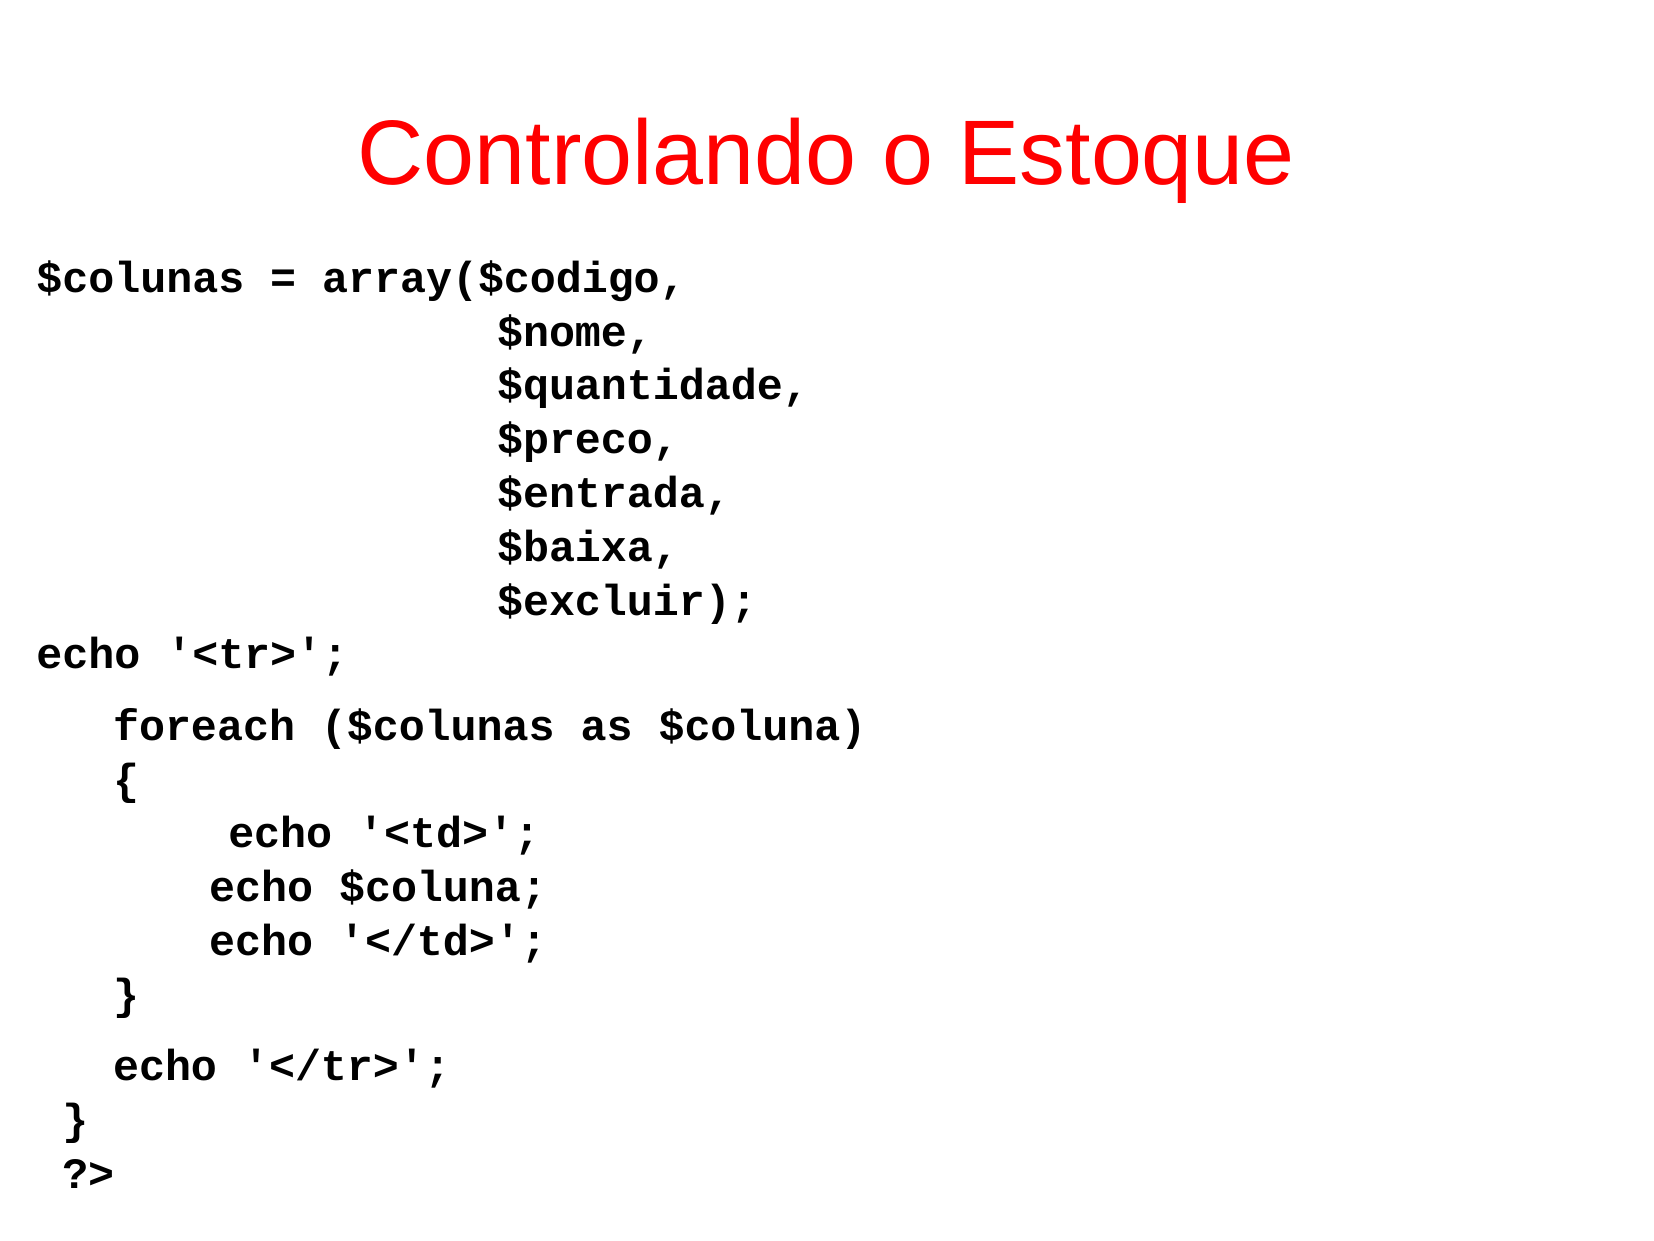

# Controlando o Estoque
$colunas = array($codigo,
 	 	 	 	 	 	 	 	 	 	 	 	$nome,
 	 	 	 	 	 	 	 	 	 	 	 	$quantidade,
 	 	 	 	 	 	 	 	 	 	 	 	$preco,
 	 	 	 	 	 	 	 	 	 	 	 	$entrada,
 	 	 	 	 	 	 	 	 	 	 	 	$baixa,
 	 	 	 	 	 	 	 	 	 	 	 	$excluir);
echo '<tr>';
 	 	foreach ($colunas as $coluna)
 	 	{
 		 	 			echo '<td>';
 		 	 		echo $coluna;
 	 		 	 	echo '</td>';
 	 	}
 	 	echo '</tr>';
 }
 ?>